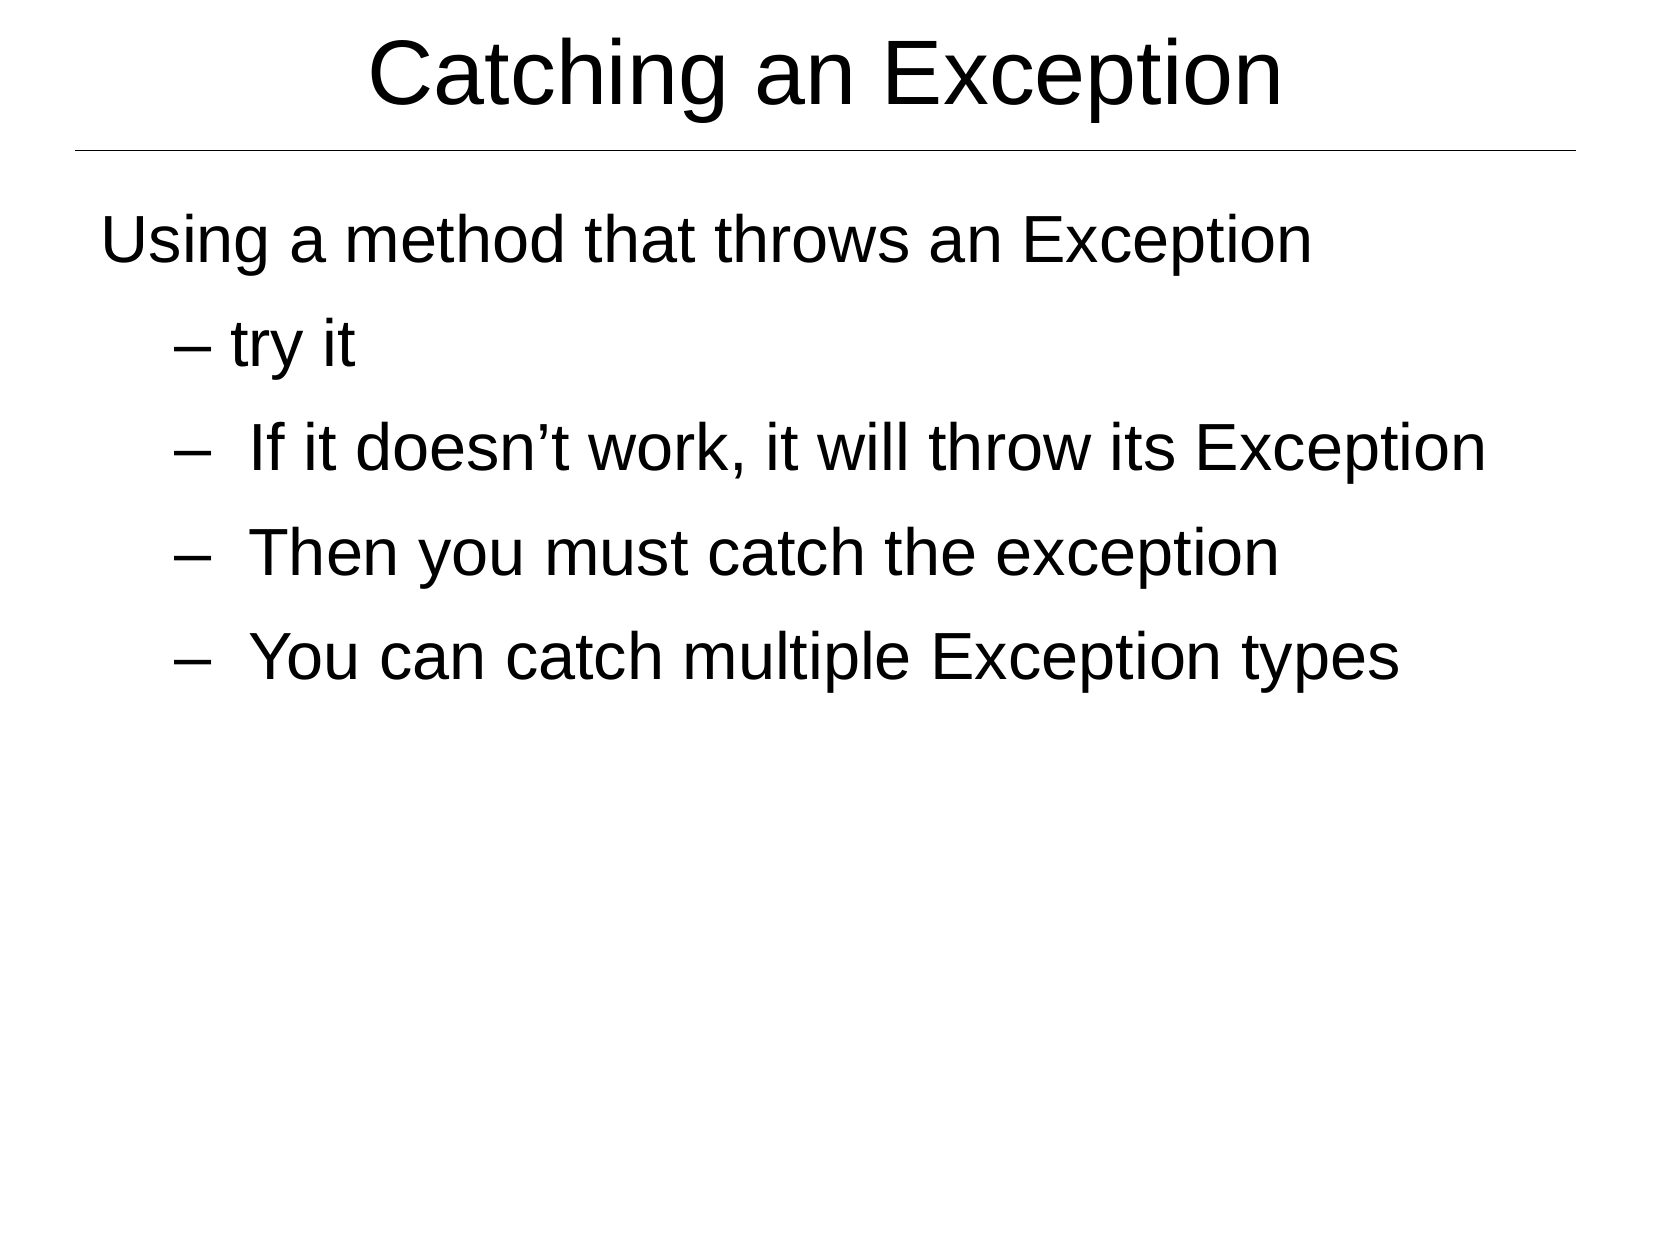

# Catching an Exception
Using a method that throws an Exception
 – try it
 – If it doesn’t work, it will throw its Exception
 – Then you must catch the exception
 – You can catch multiple Exception types